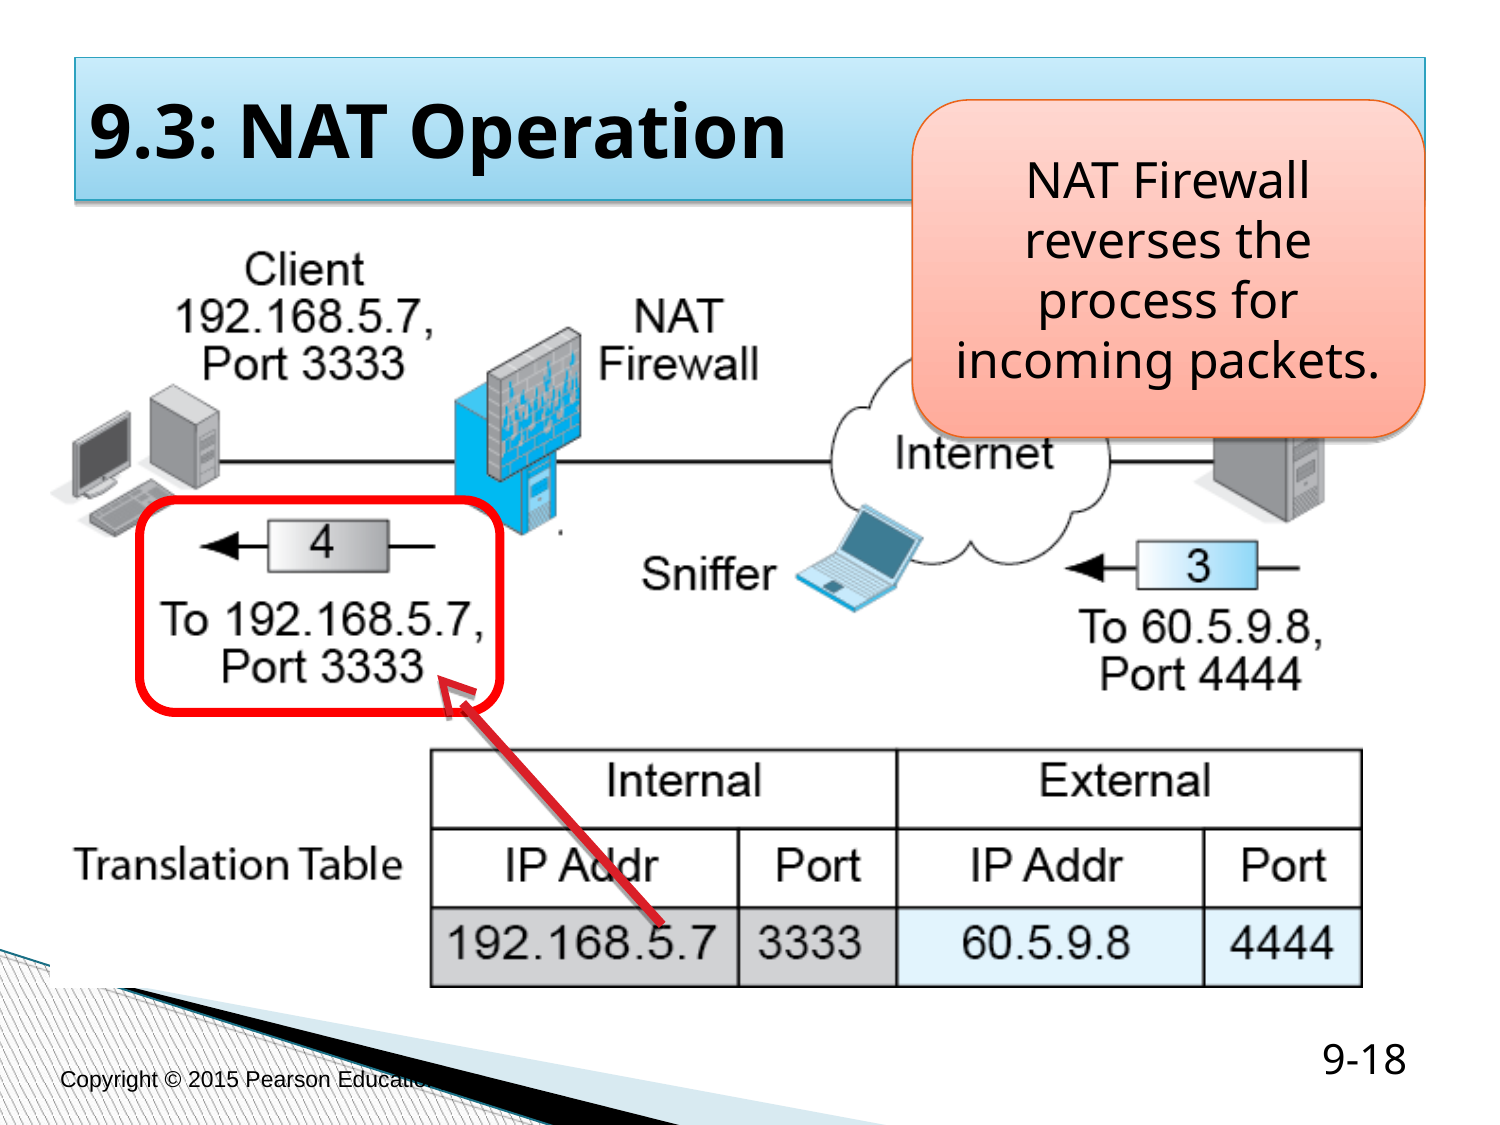

# 9.3: NAT Operation
NAT Firewall reverses the process for incoming packets.
Copyright © 2015 Pearson Education, Inc.